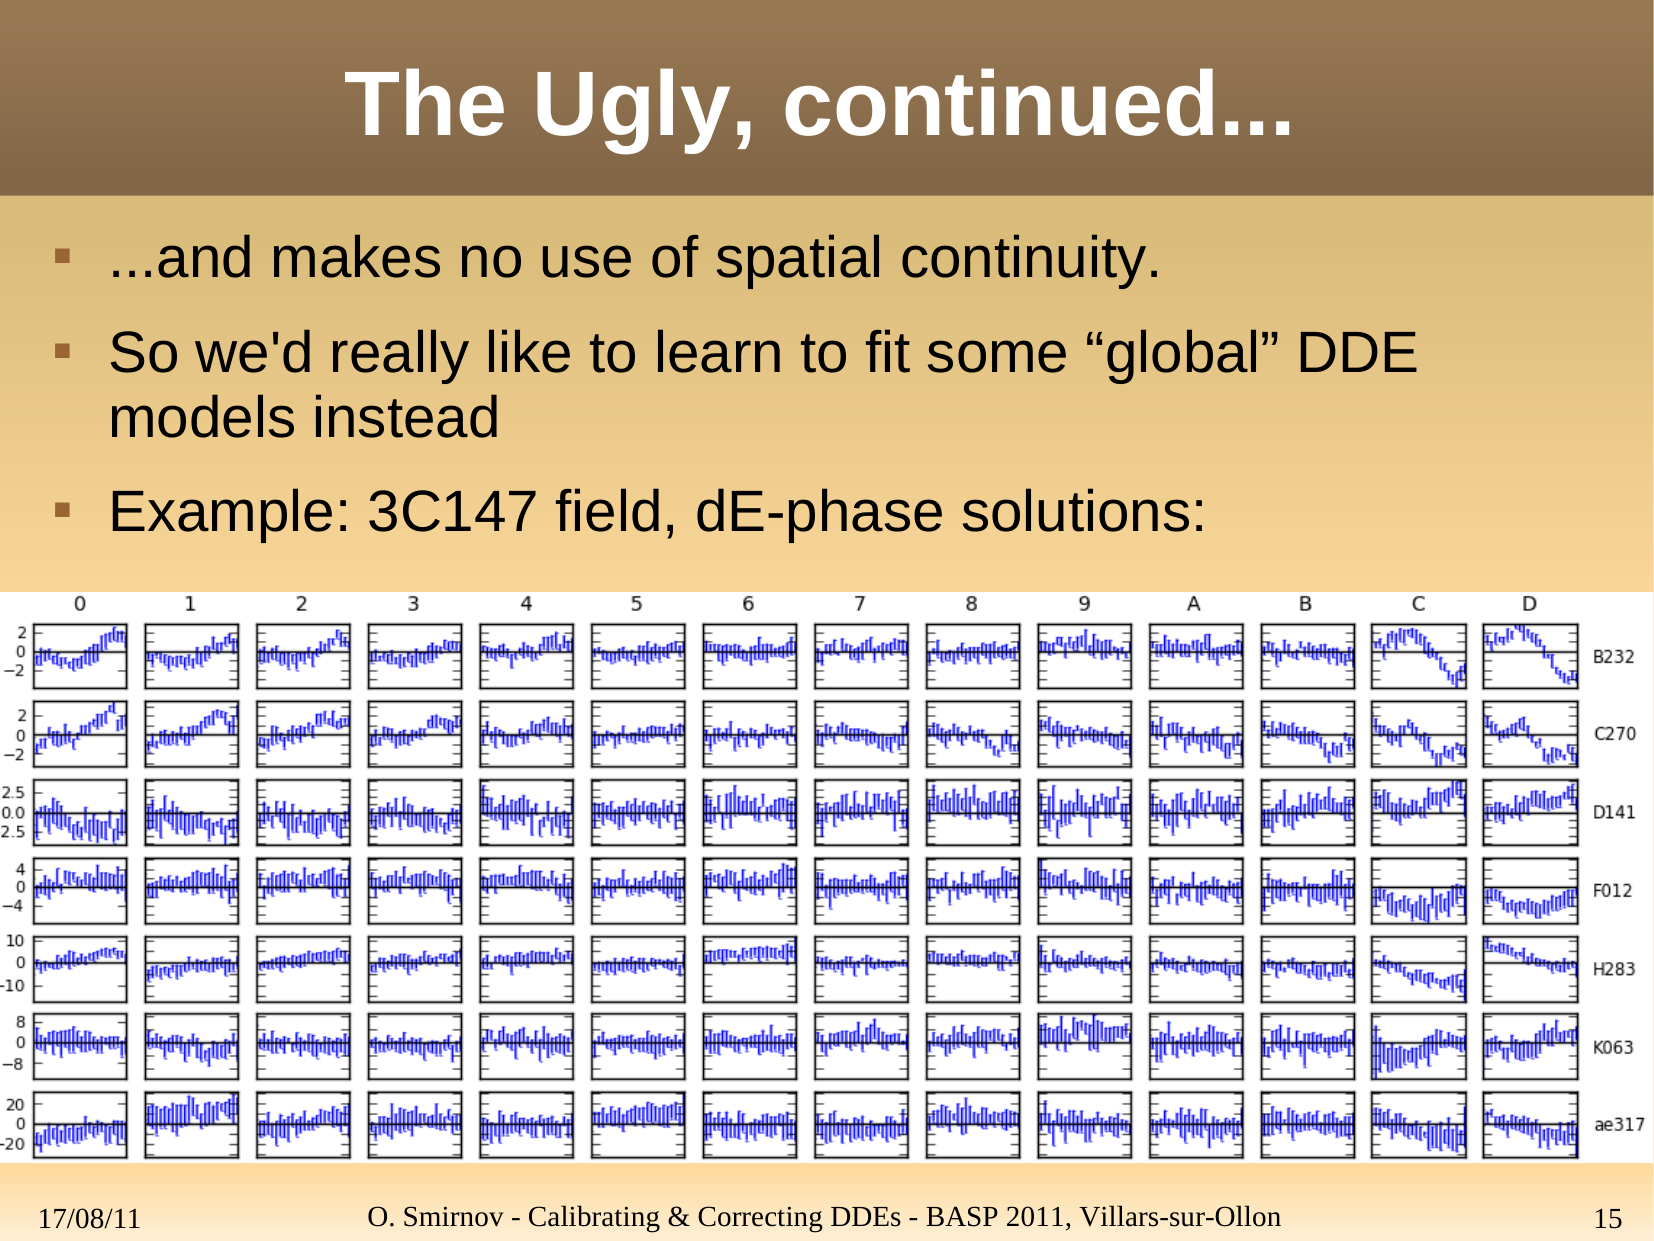

# The Ugly, continued...
...and makes no use of spatial continuity.
So we'd really like to learn to fit some “global” DDE models instead
Example: 3C147 field, dE-phase solutions:
O. Smirnov - Calibrating & Correcting DDEs - BASP 2011, Villars-sur-Ollon
17/08/11
15